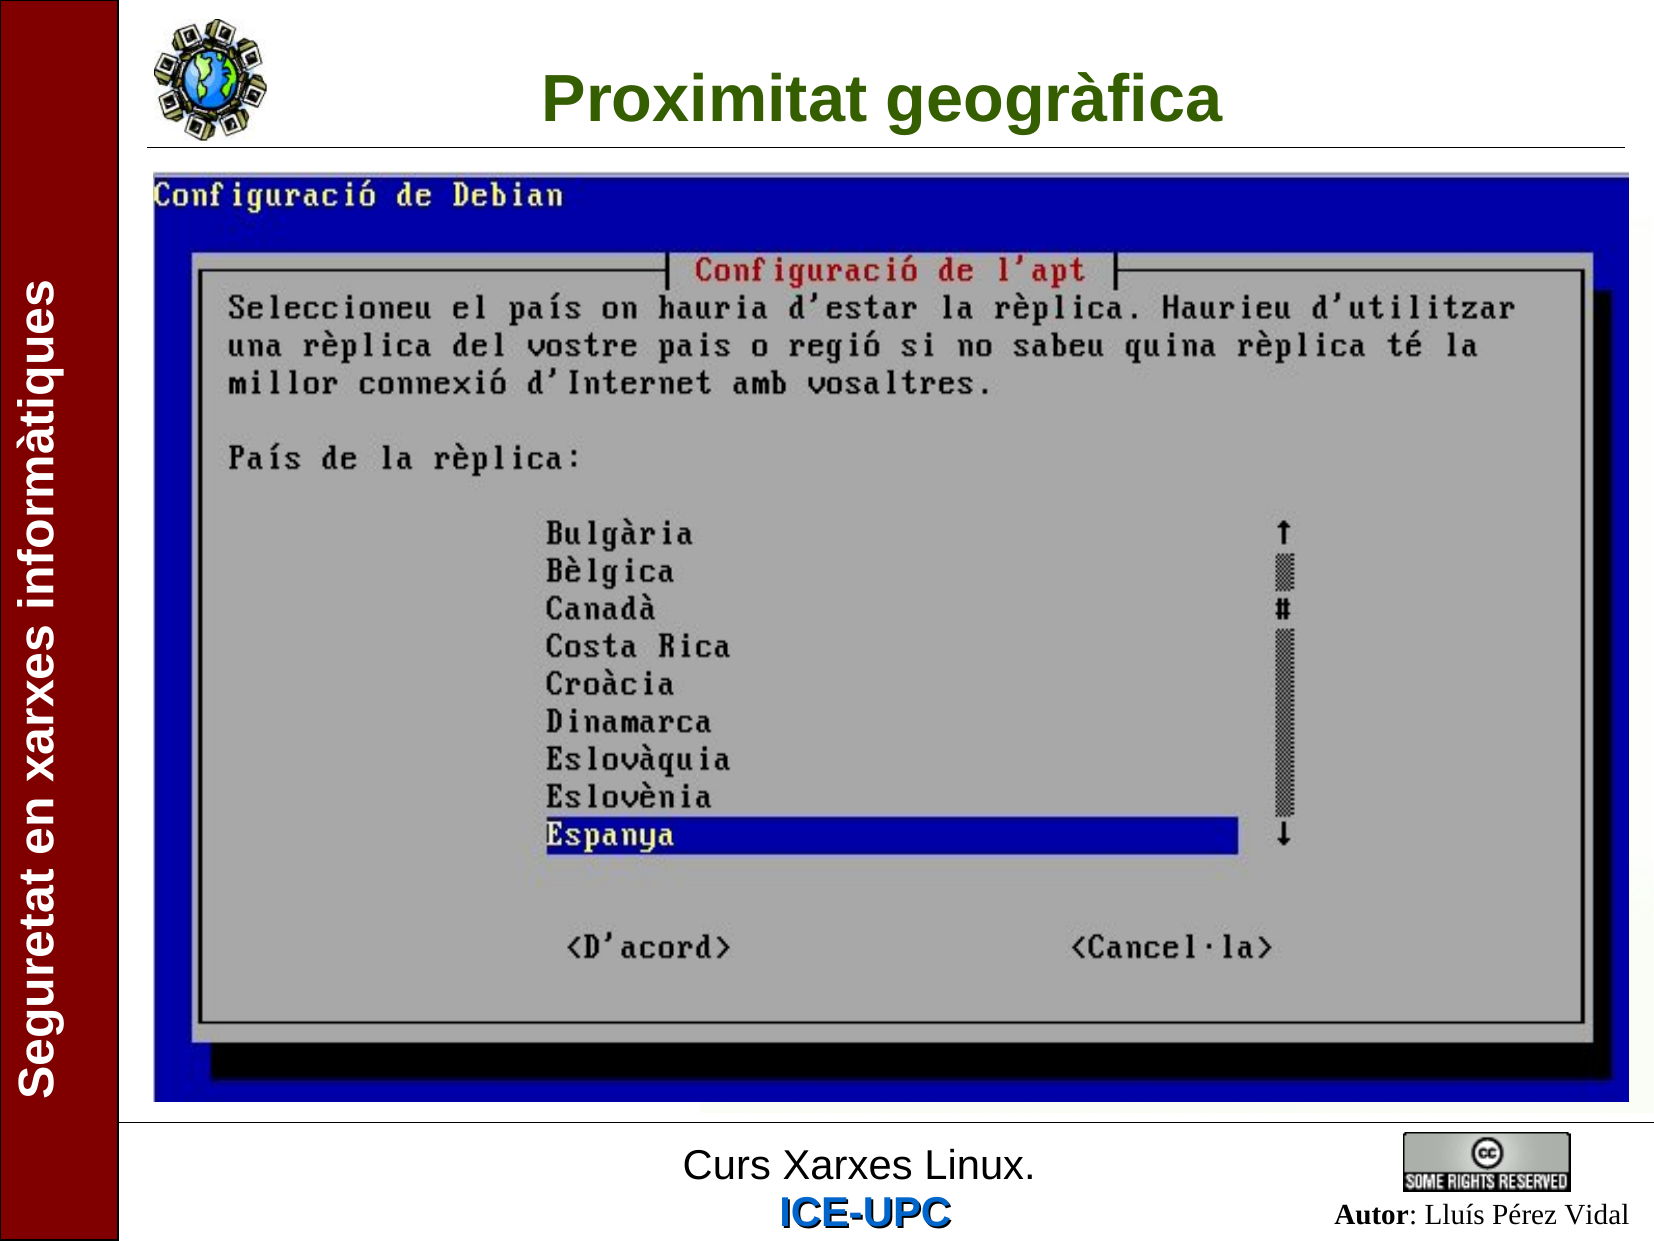

# Proximitat geogràfica
 Croquis d'arquitectura mostrant les 3 zones